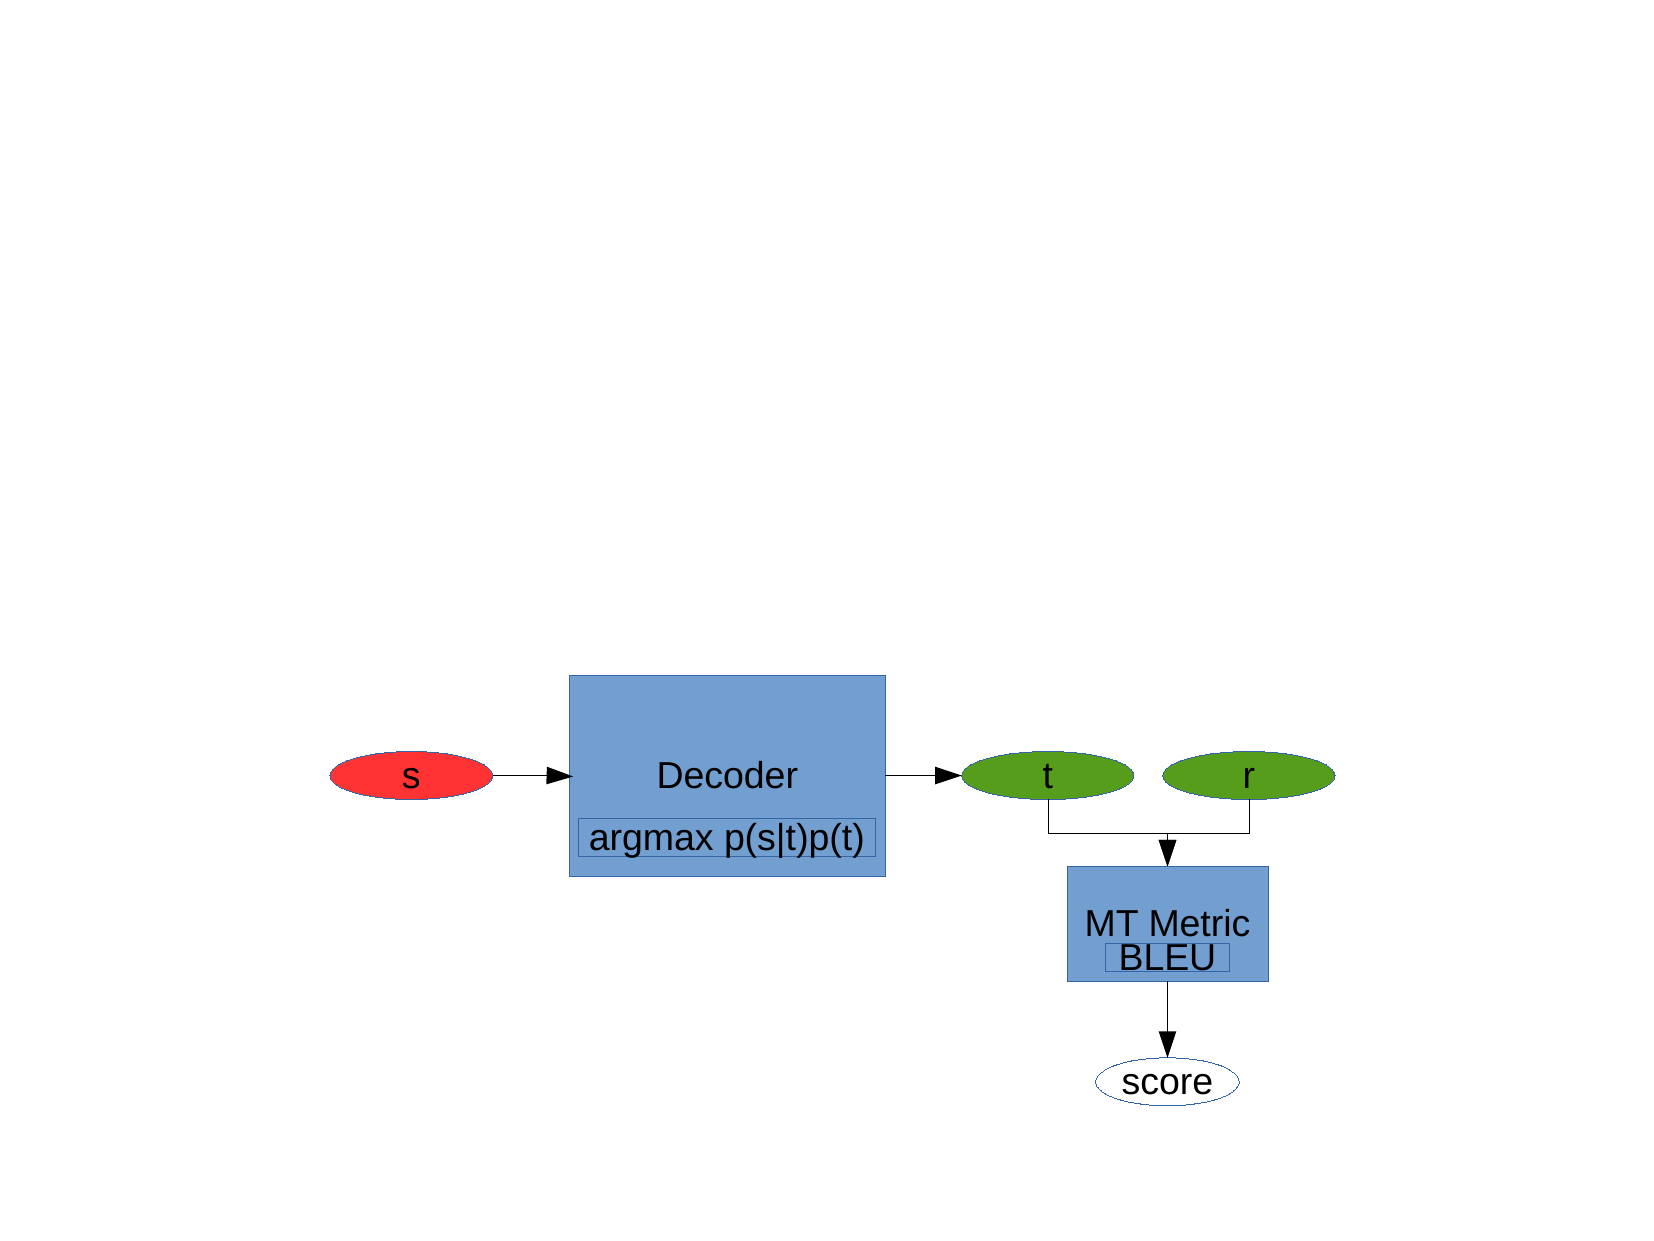

Decoder
s
t
r
argmax p(s|t)p(t)
MT Metric
BLEU
score